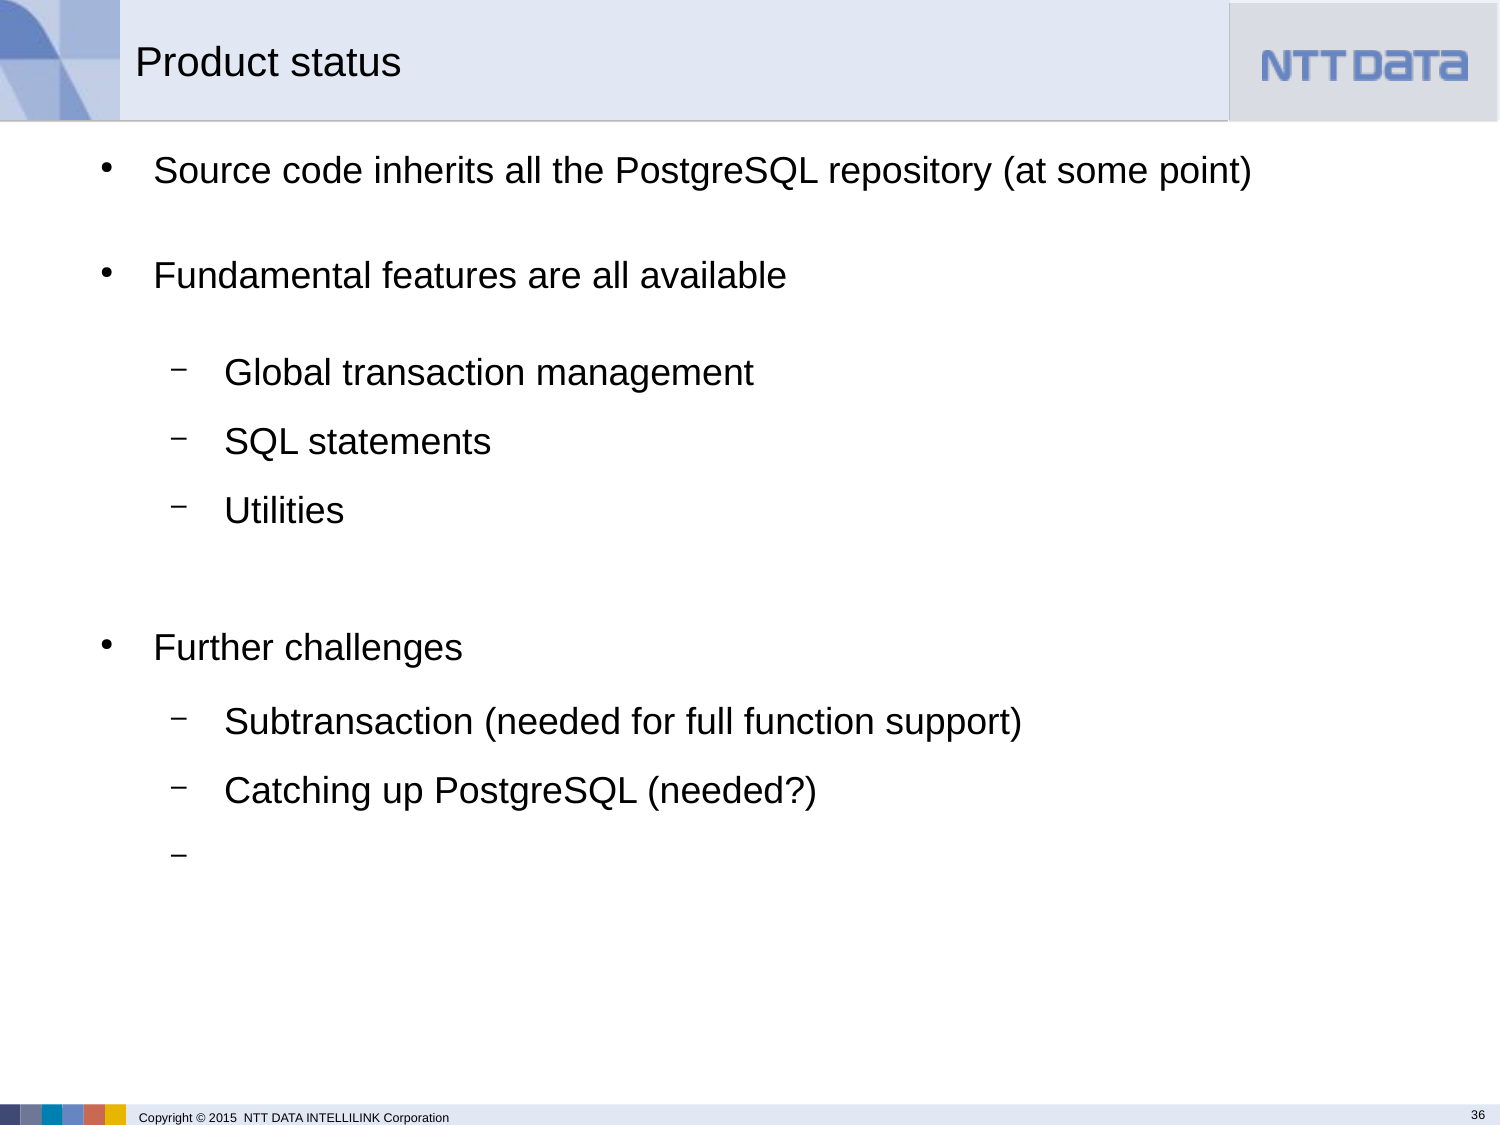

Product status
# Source code inherits all the PostgreSQL repository (at some point)
Fundamental features are all available
Global transaction management
SQL statements
Utilities
Further challenges
Subtransaction (needed for full function support)
Catching up PostgreSQL (needed?)